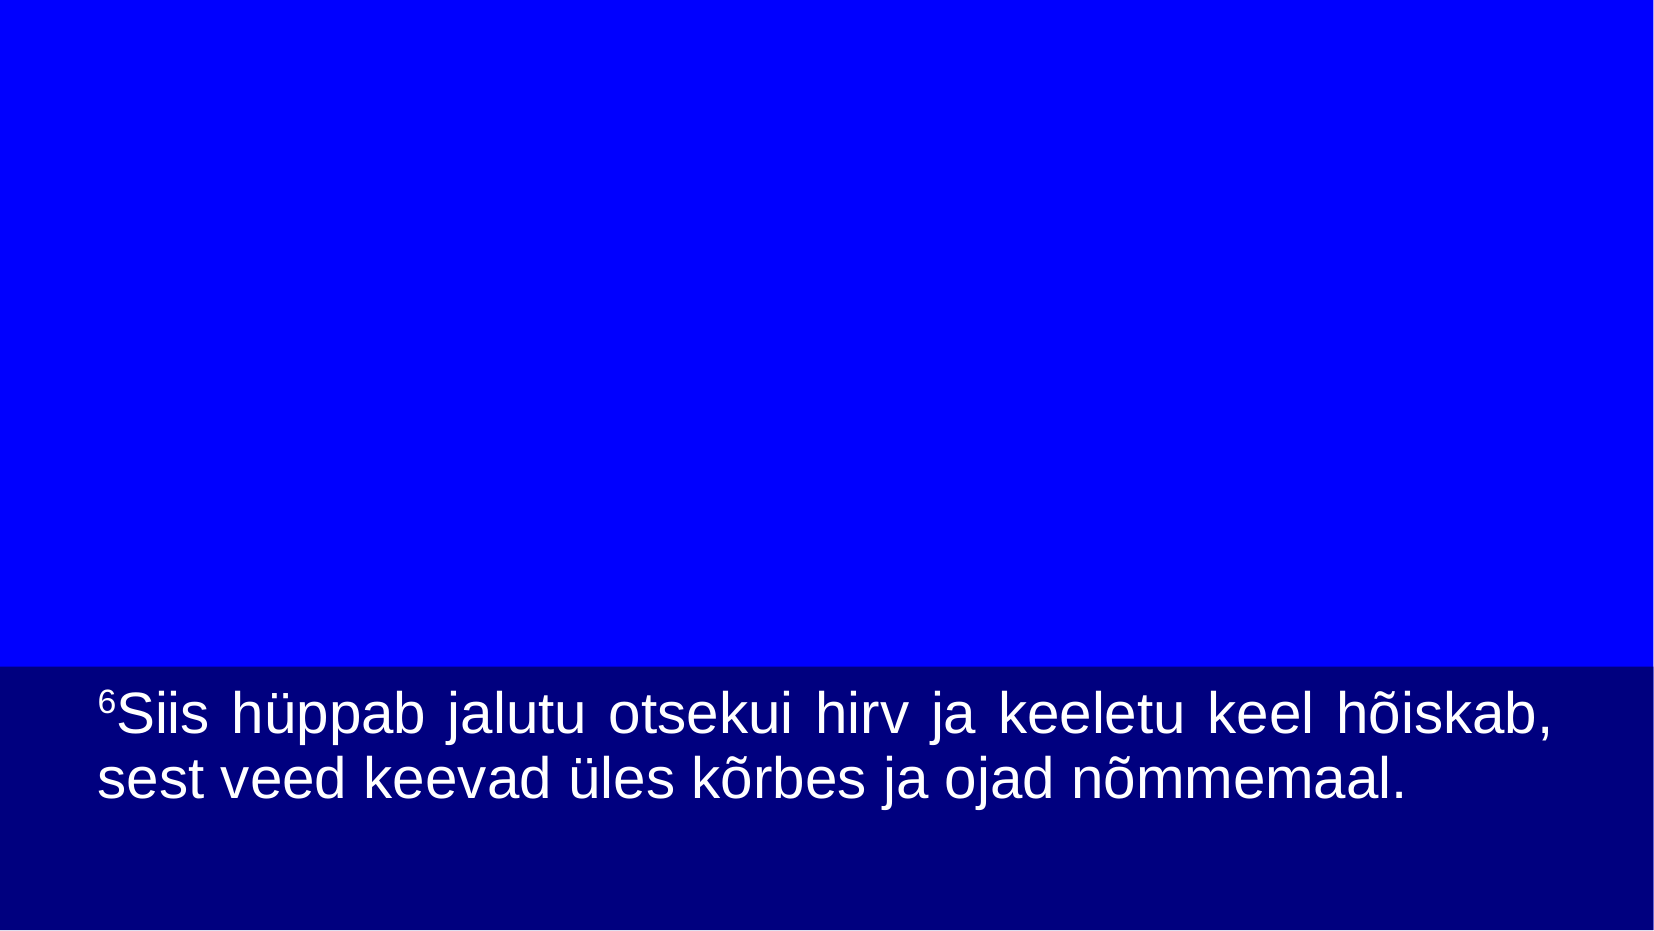

6Siis hüppab jalutu otsekui hirv ja keeletu keel hõiskab, sest veed keevad üles kõrbes ja ojad nõmmemaal.